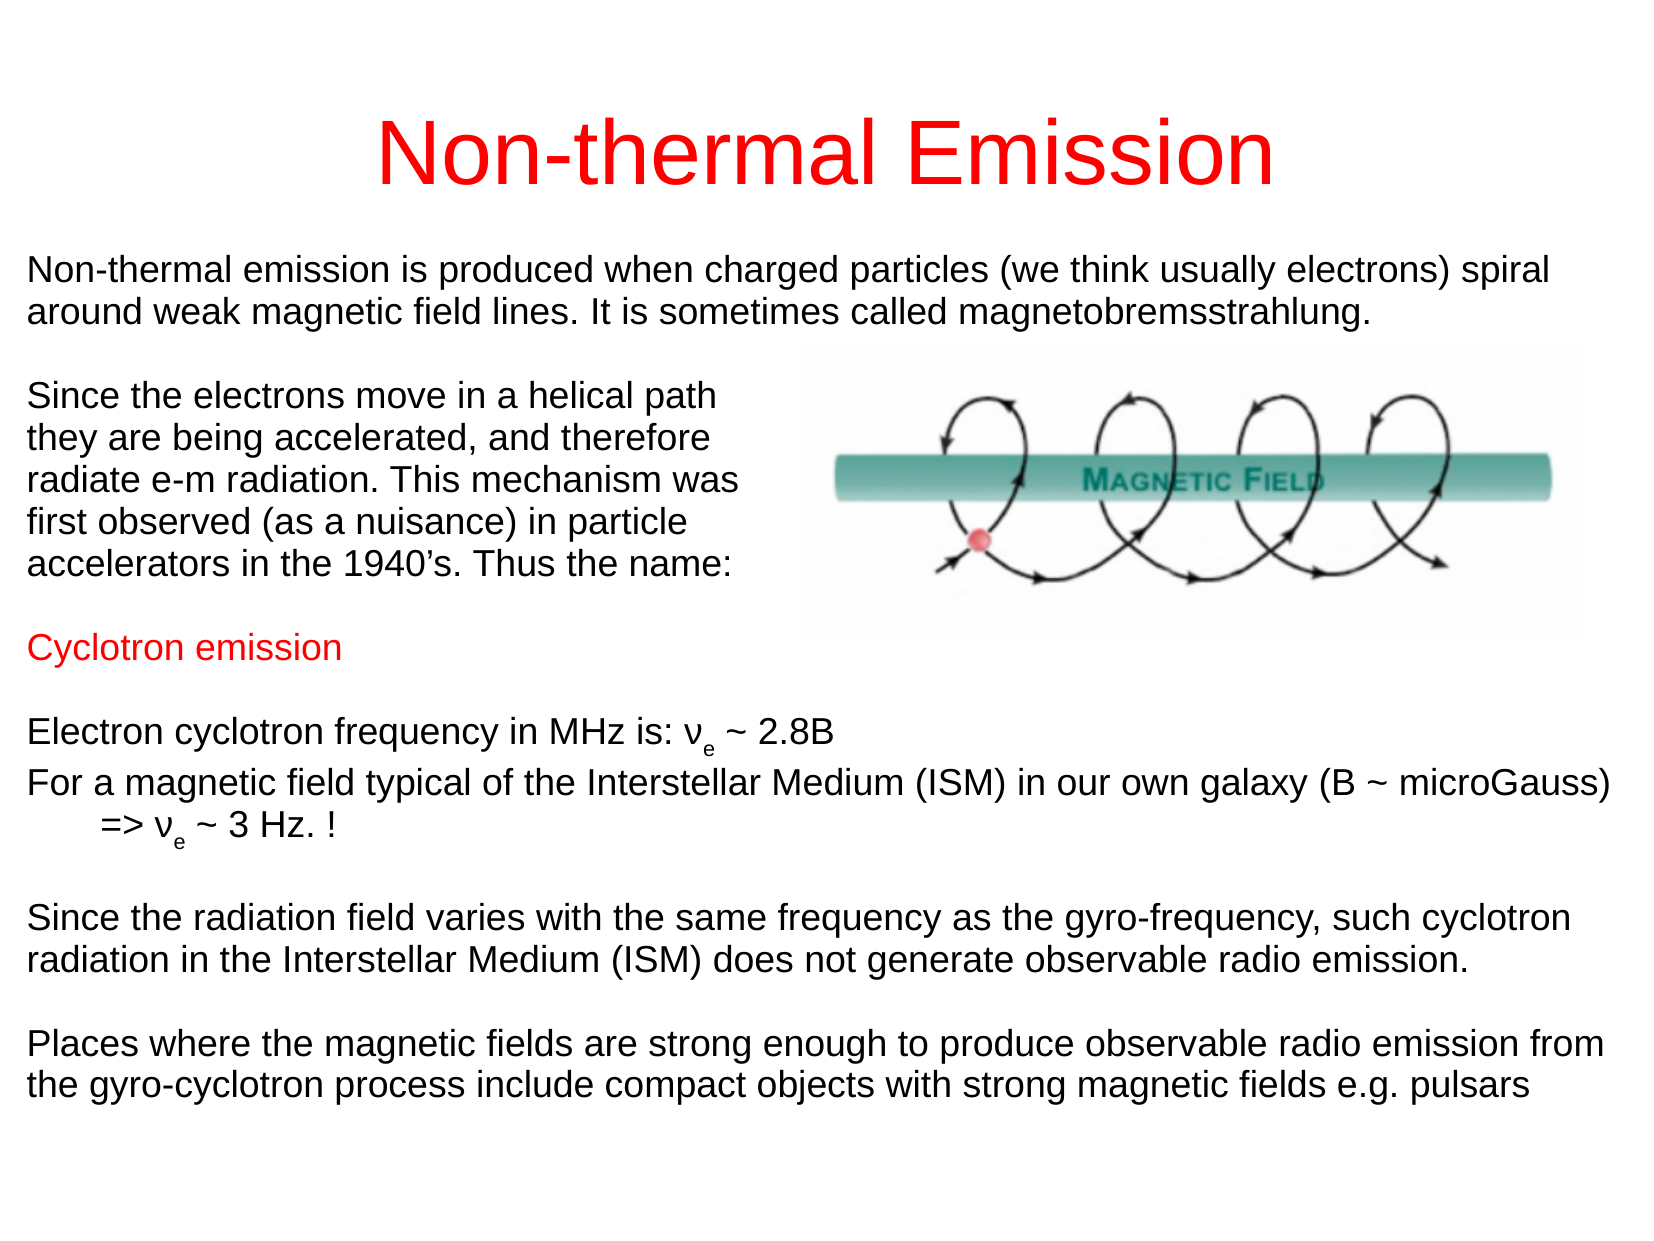

# Non-thermal Emission
Non-thermal emission is produced when charged particles (we think usually electrons) spiral
around weak magnetic field lines. It is sometimes called magnetobremsstrahlung.
Since the electrons move in a helical path
they are being accelerated, and therefore
radiate e-m radiation. This mechanism was
first observed (as a nuisance) in particle
accelerators in the 1940’s. Thus the name:
Cyclotron emission
Electron cyclotron frequency in MHz is: νe ~ 2.8B
For a magnetic field typical of the Interstellar Medium (ISM) in our own galaxy (B ~ microGauss)
	=> νe ~ 3 Hz. !
Since the radiation field varies with the same frequency as the gyro-frequency, such cyclotron
radiation in the Interstellar Medium (ISM) does not generate observable radio emission.
Places where the magnetic fields are strong enough to produce observable radio emission from the gyro-cyclotron process include compact objects with strong magnetic fields e.g. pulsars